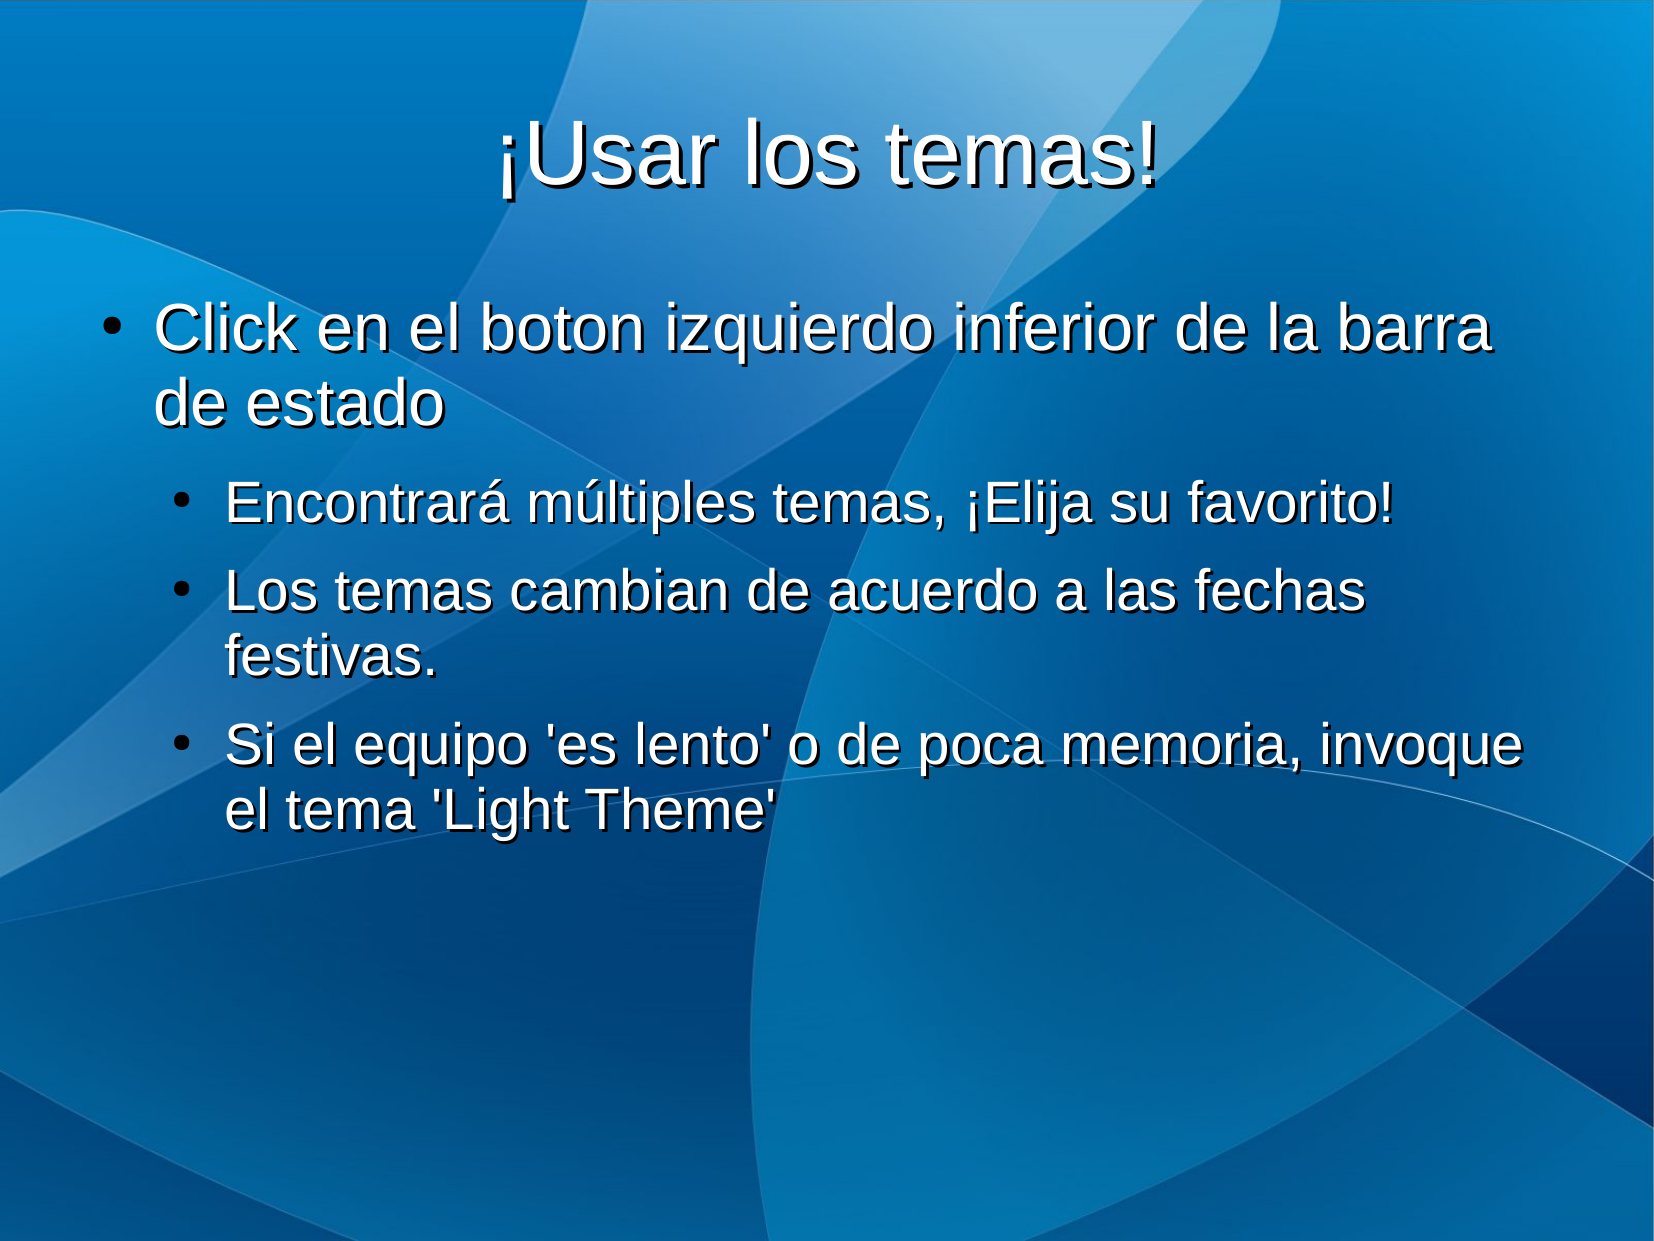

# ¡Usar los temas!
Click en el boton izquierdo inferior de la barra de estado
Encontrará múltiples temas, ¡Elija su favorito!
Los temas cambian de acuerdo a las fechas festivas.
Si el equipo 'es lento' o de poca memoria, invoque el tema 'Light Theme'